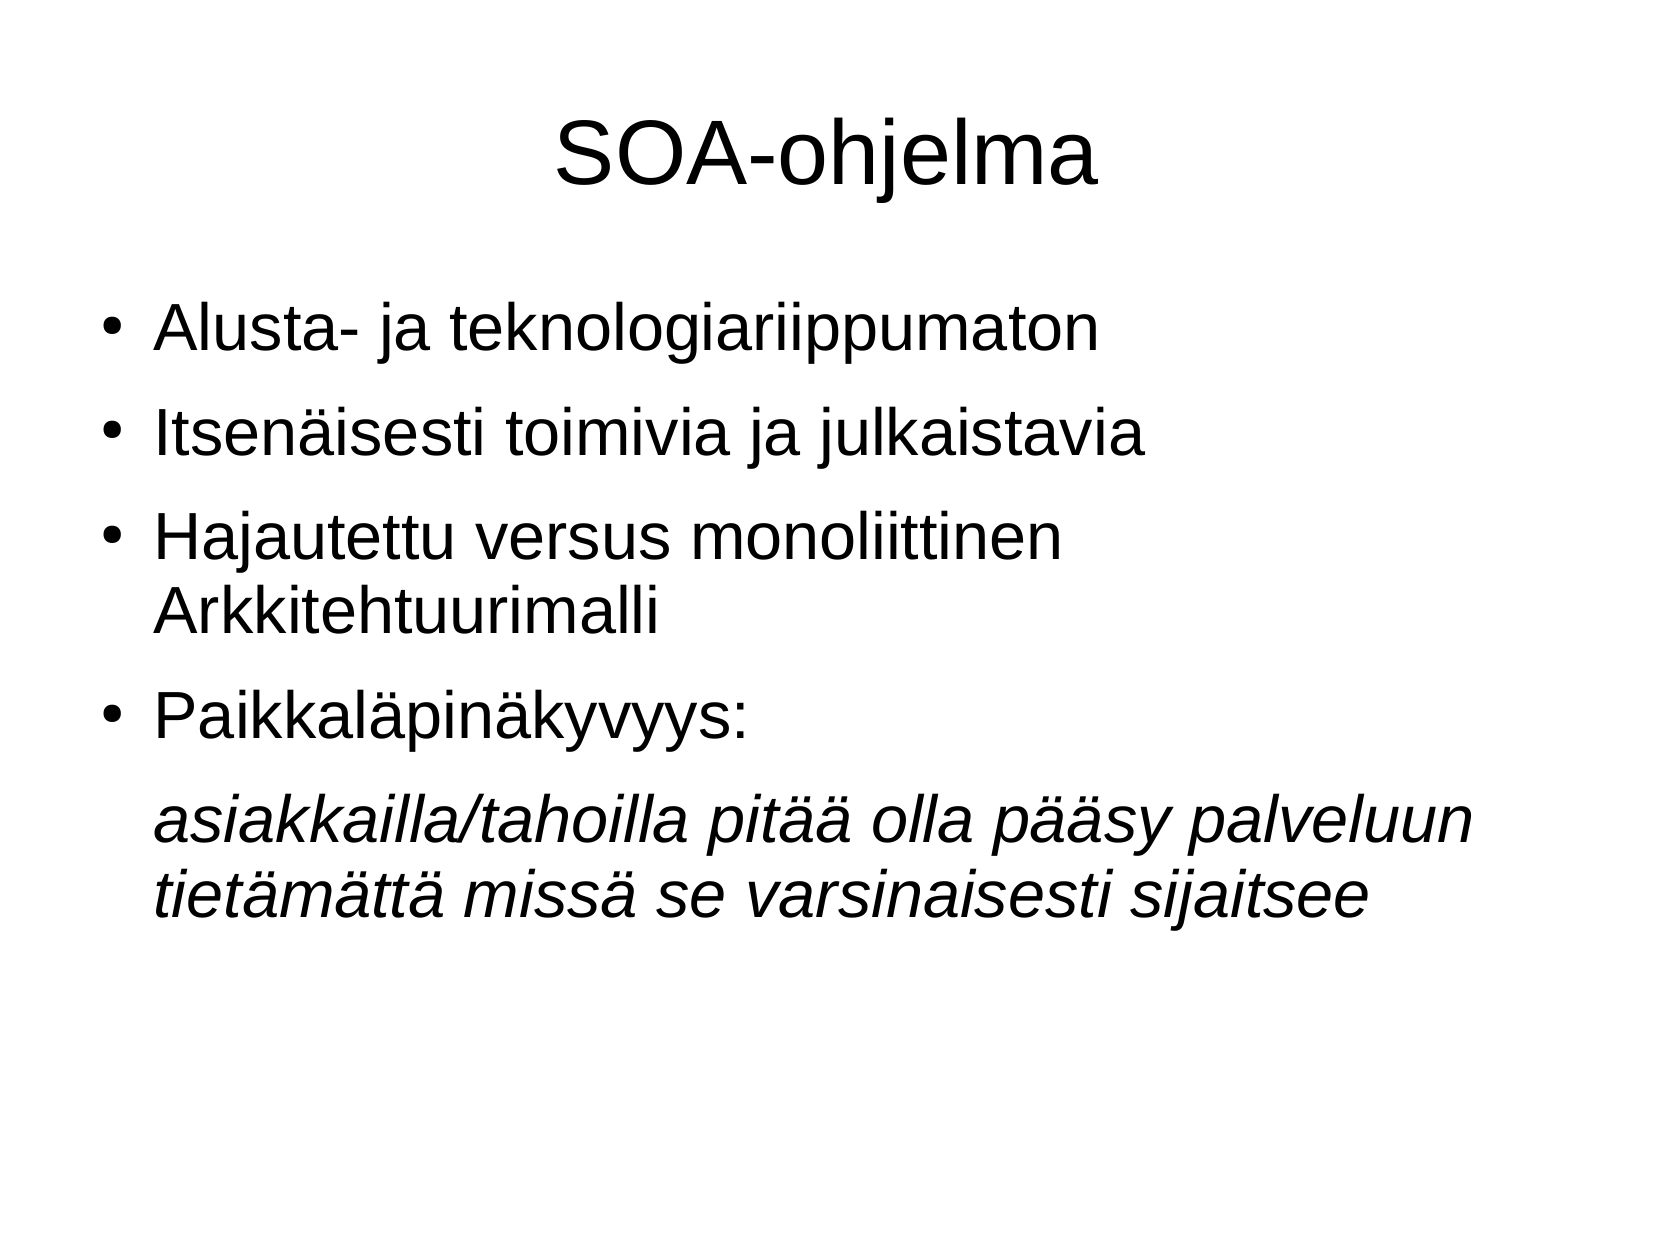

# SOA-ohjelma
Alusta- ja teknologiariippumaton
Itsenäisesti toimivia ja julkaistavia
Hajautettu versus monoliittinen Arkkitehtuurimalli
Paikkaläpinäkyvyys:
asiakkailla/tahoilla pitää olla pääsy palveluun tietämättä missä se varsinaisesti sijaitsee